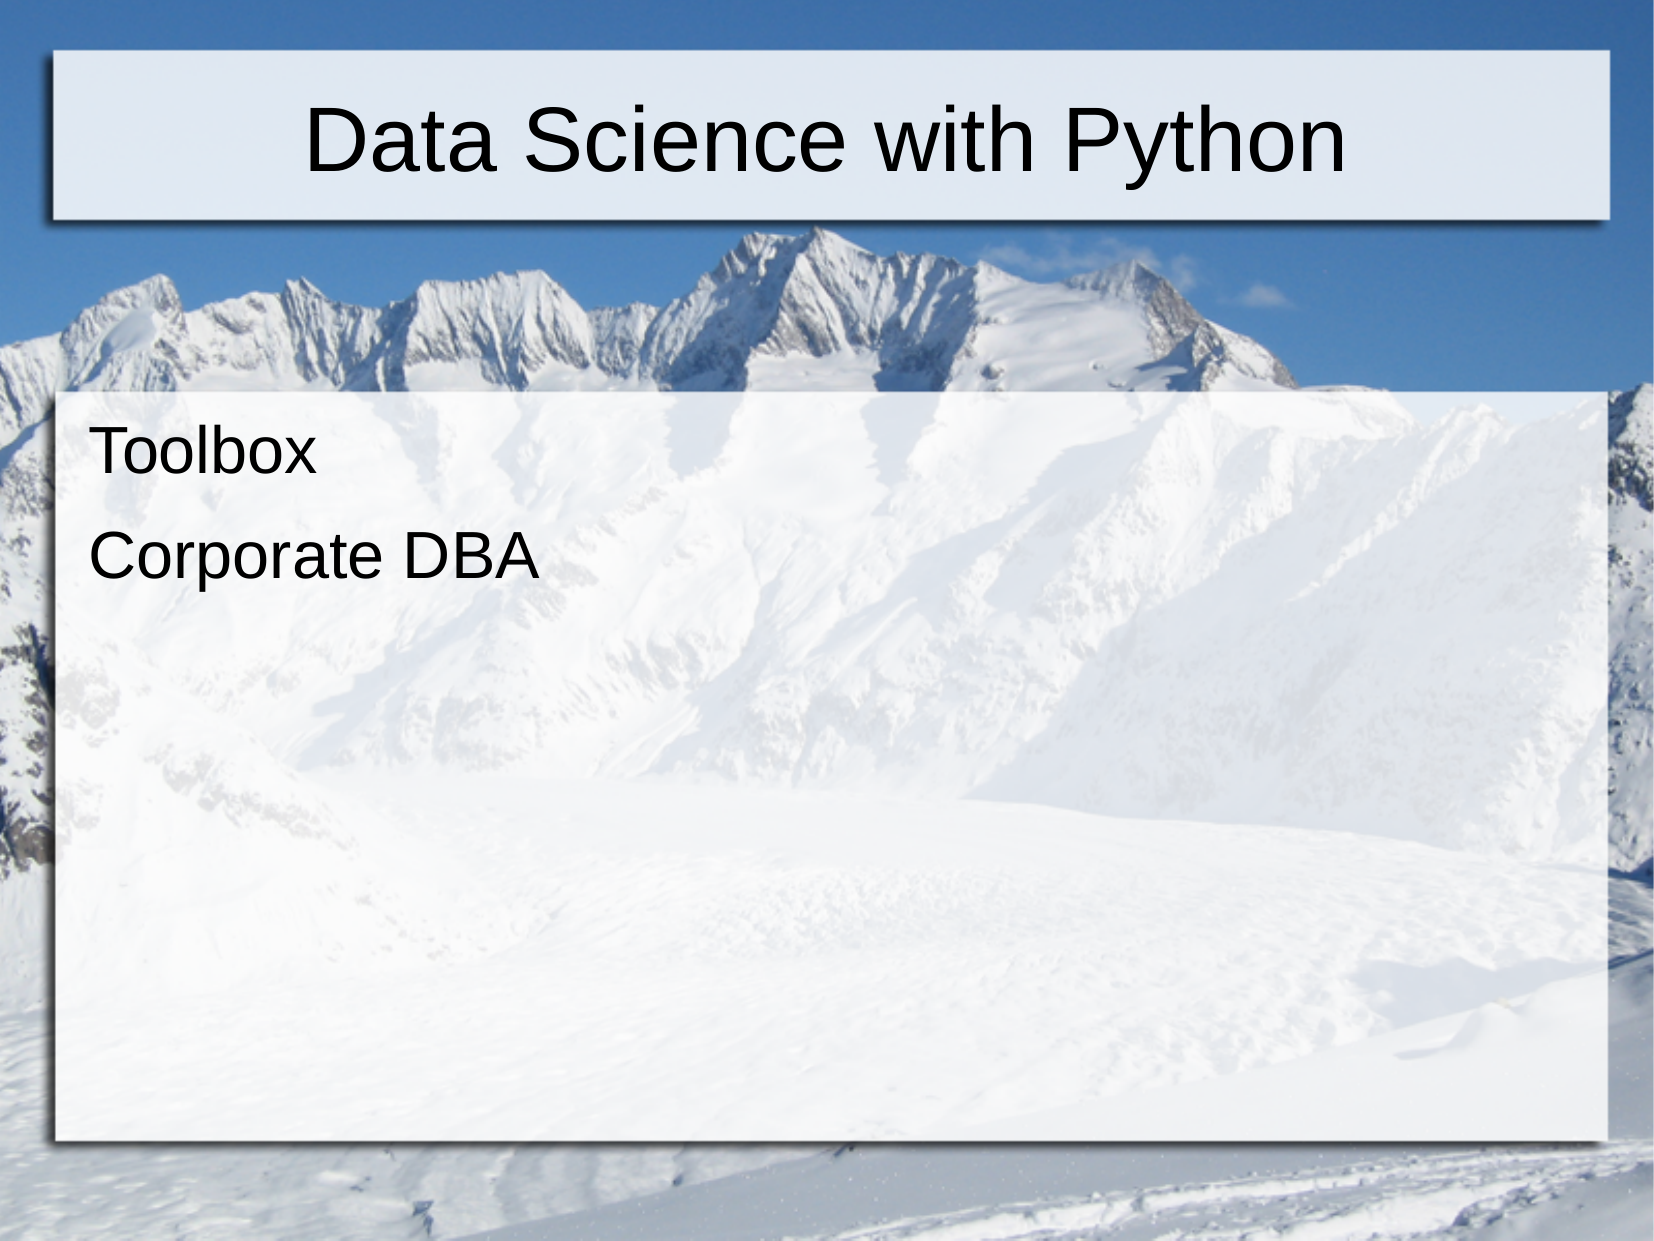

# Data Science with Python
Toolbox
Corporate DBA